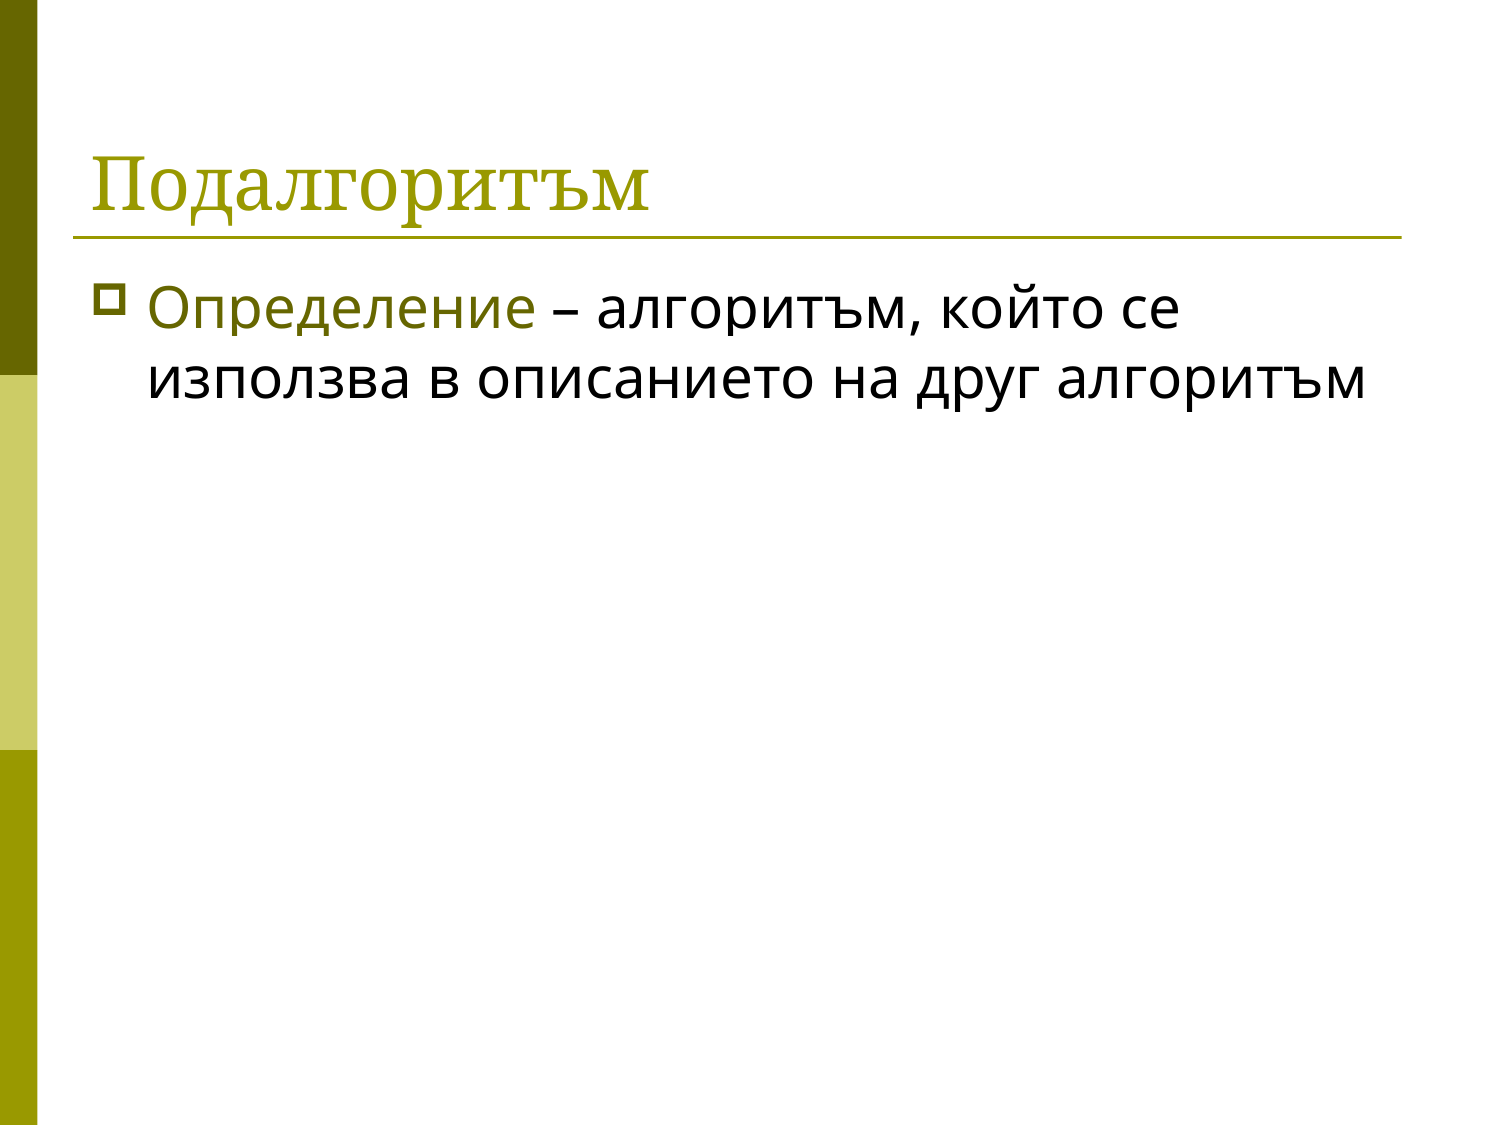

# Подалгоритъм
Определение – алгоритъм, който се използва в описанието на друг алгоритъм